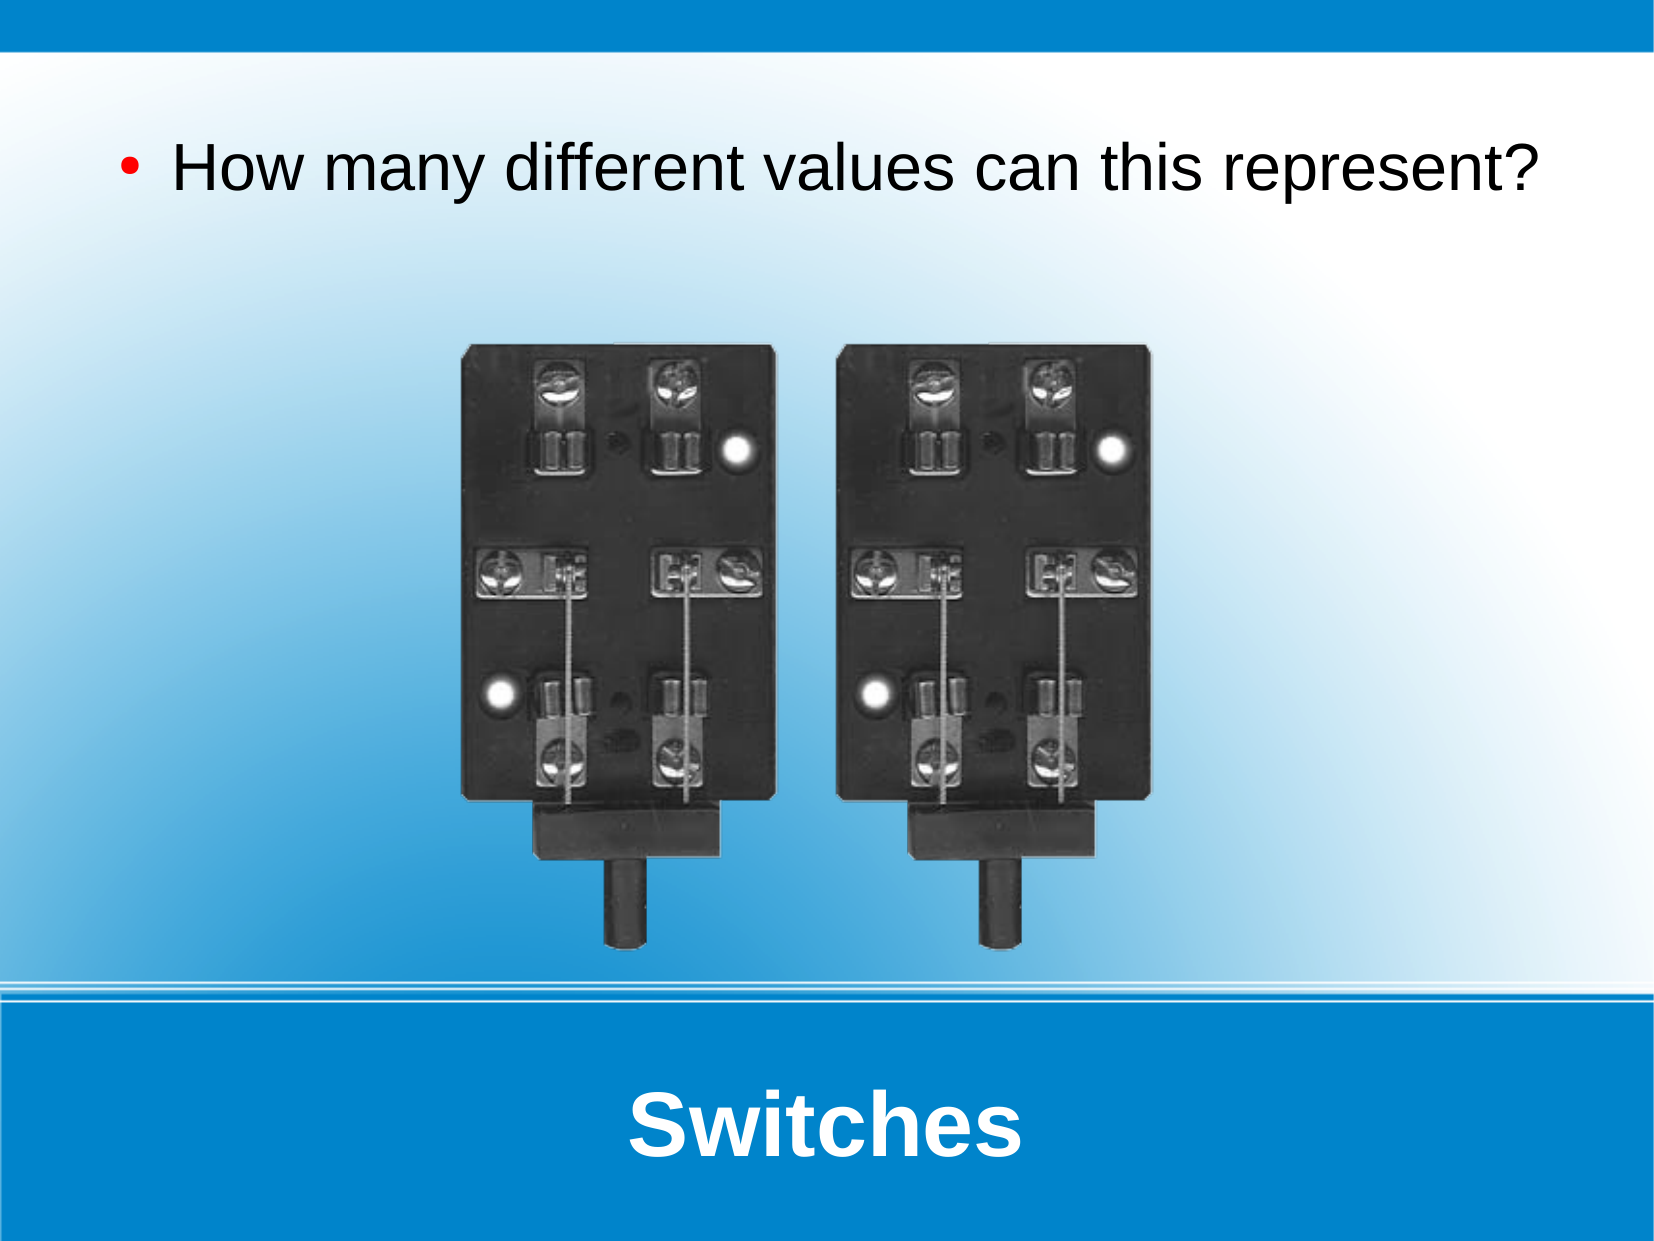

How many different values can this represent?
# Switches